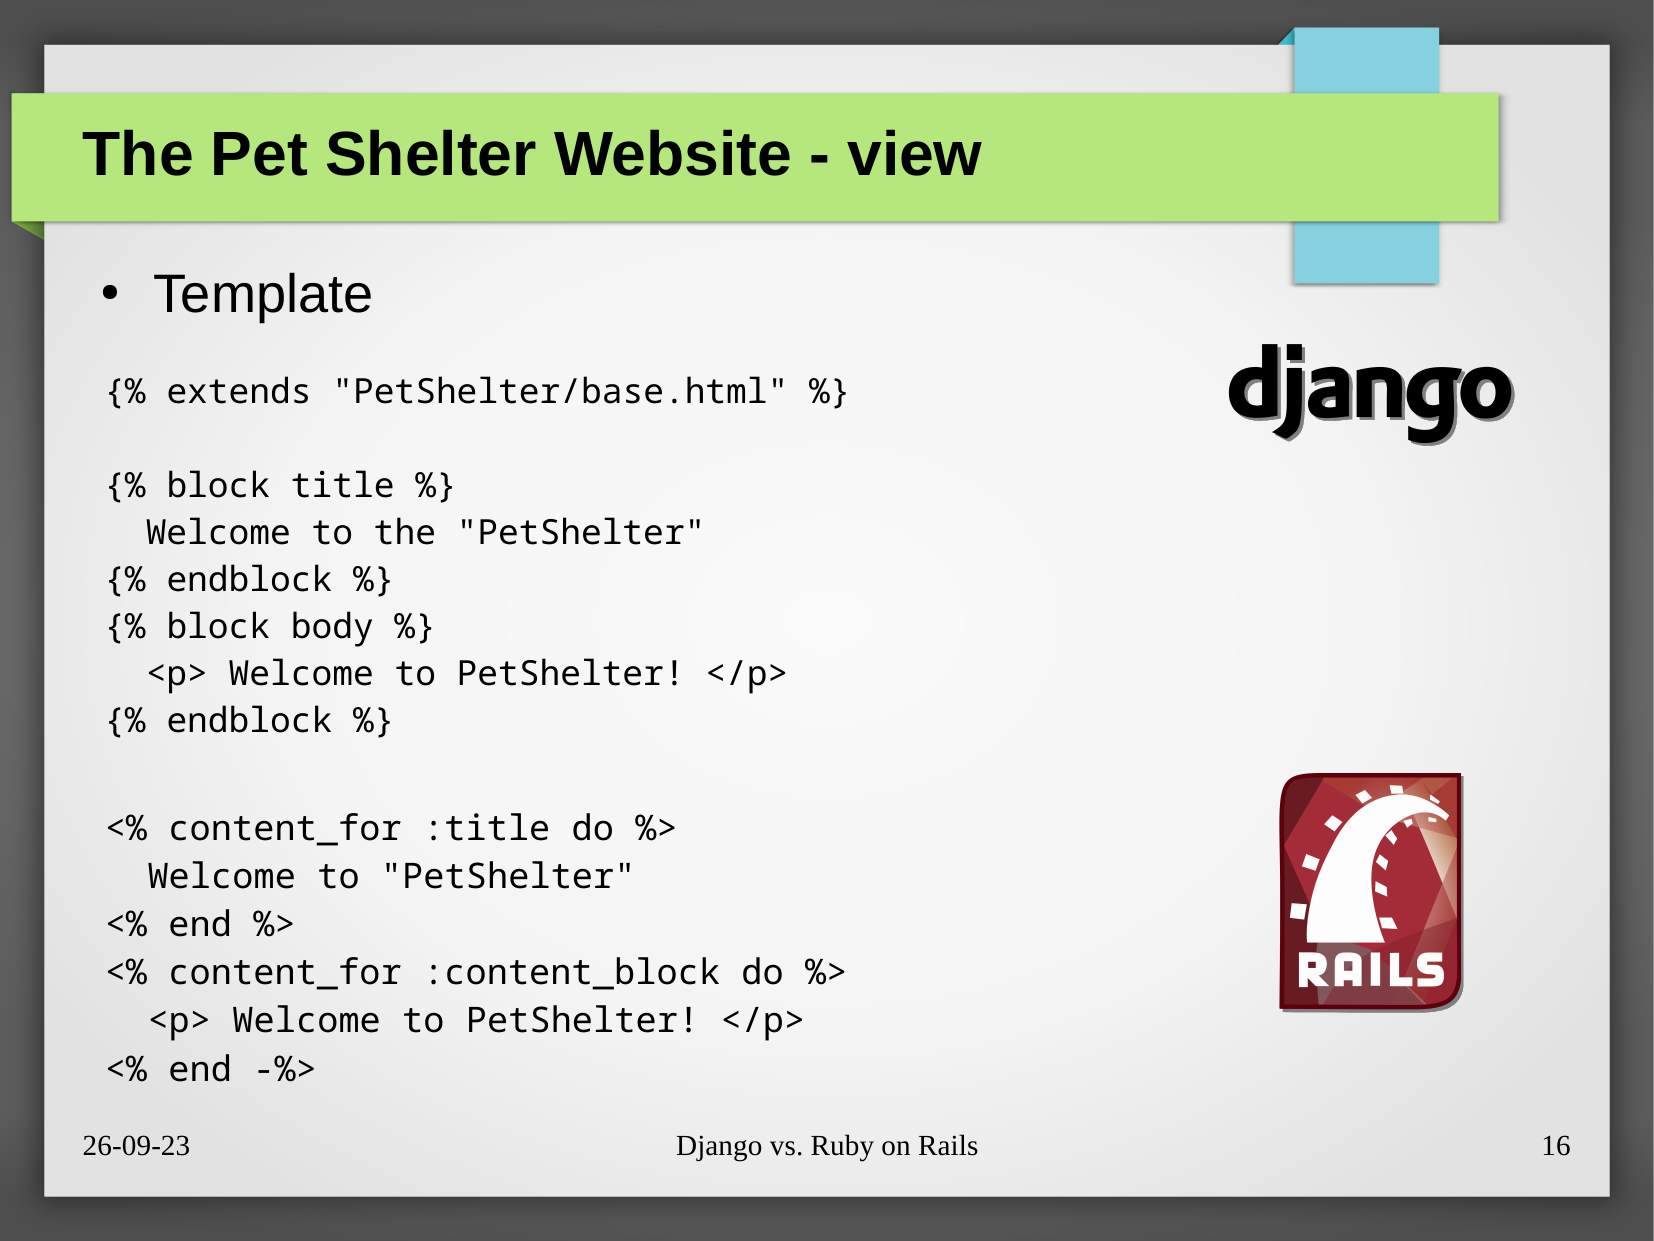

# The Pet Shelter Website - view
Template
{% extends "PetShelter/base.html" %}
{% block title %}
 Welcome to the "PetShelter"
{% endblock %}
{% block body %}
 <p> Welcome to PetShelter! </p>
{% endblock %}
<% content_for :title do %>
 Welcome to "PetShelter"
<% end %>
<% content_for :content_block do %>
 <p> Welcome to PetShelter! </p>
<% end -%>
Django vs. Ruby on Rails
16